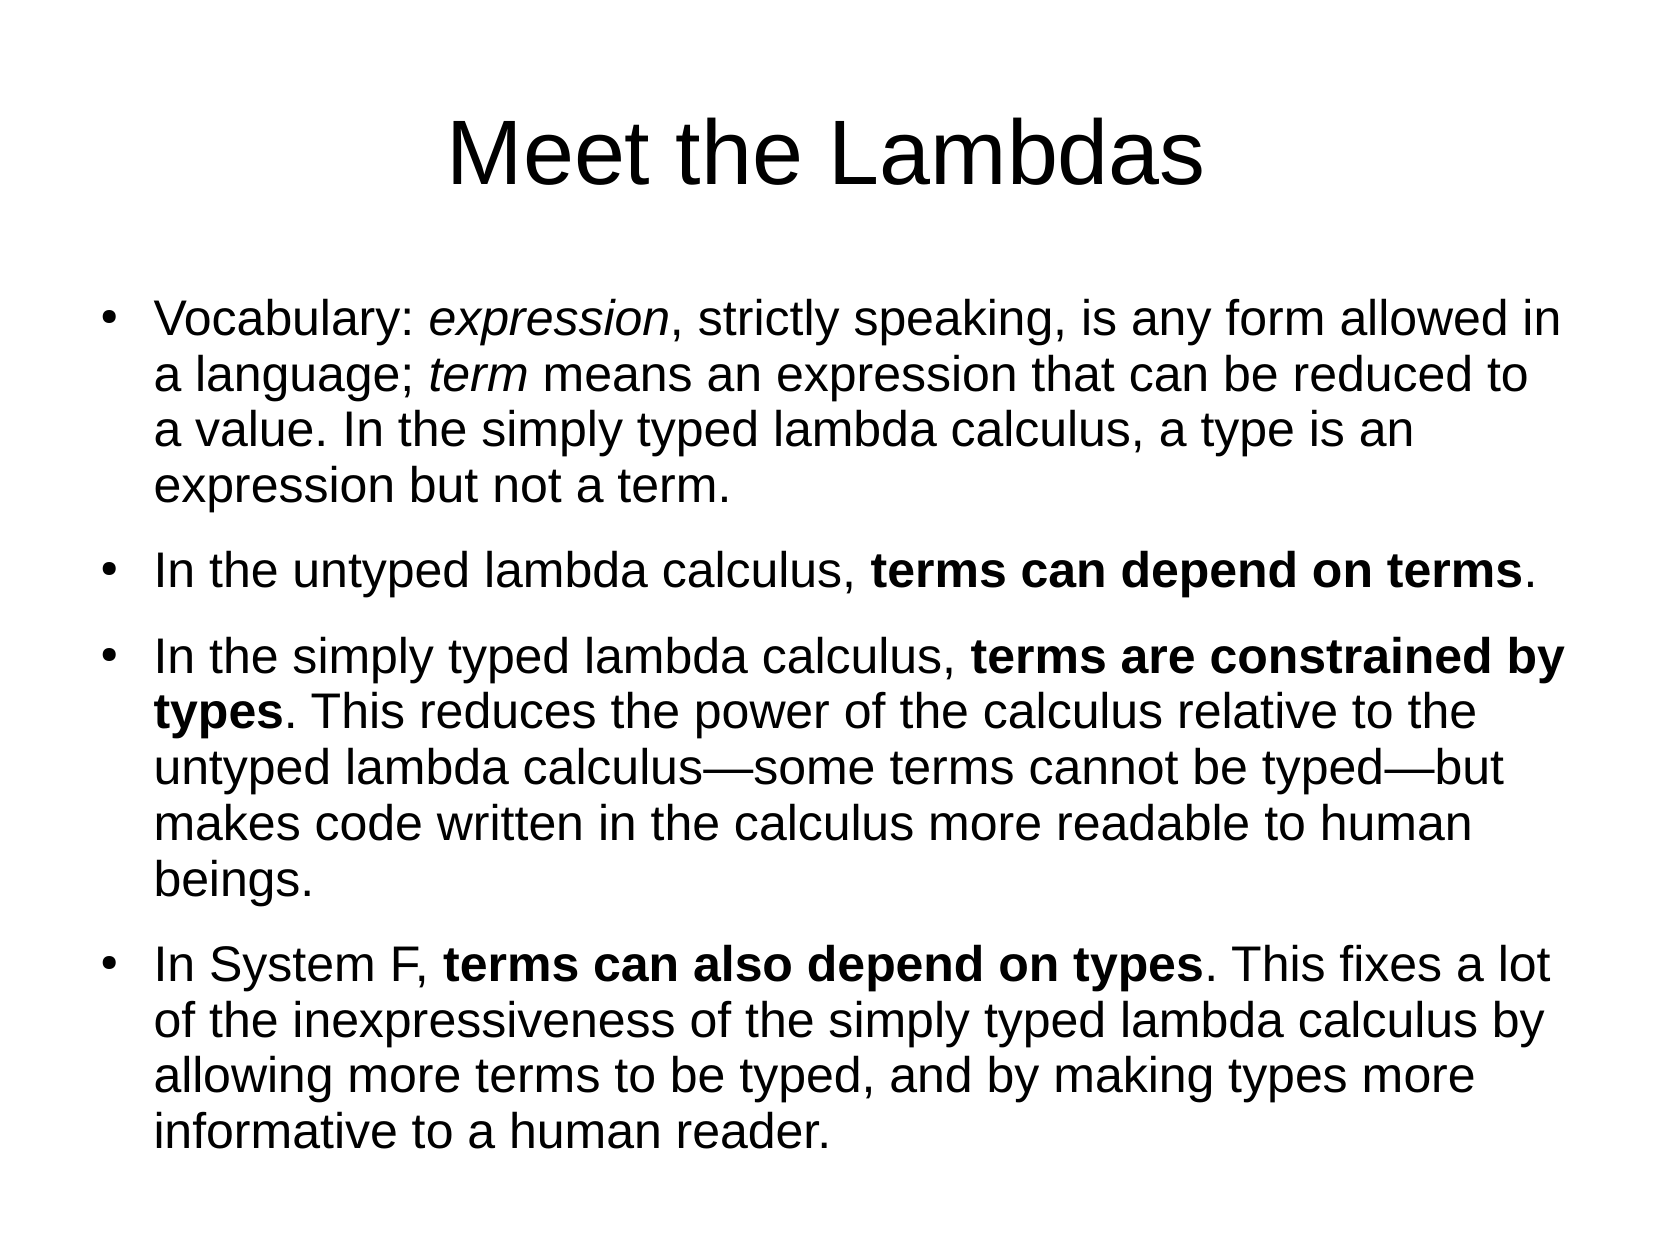

# Meet the Lambdas
Vocabulary: expression, strictly speaking, is any form allowed in a language; term means an expression that can be reduced to a value. In the simply typed lambda calculus, a type is an expression but not a term.
In the untyped lambda calculus, terms can depend on terms.
In the simply typed lambda calculus, terms are constrained by types. This reduces the power of the calculus relative to the untyped lambda calculus—some terms cannot be typed—but makes code written in the calculus more readable to human beings.
In System F, terms can also depend on types. This fixes a lot of the inexpressiveness of the simply typed lambda calculus by allowing more terms to be typed, and by making types more informative to a human reader.